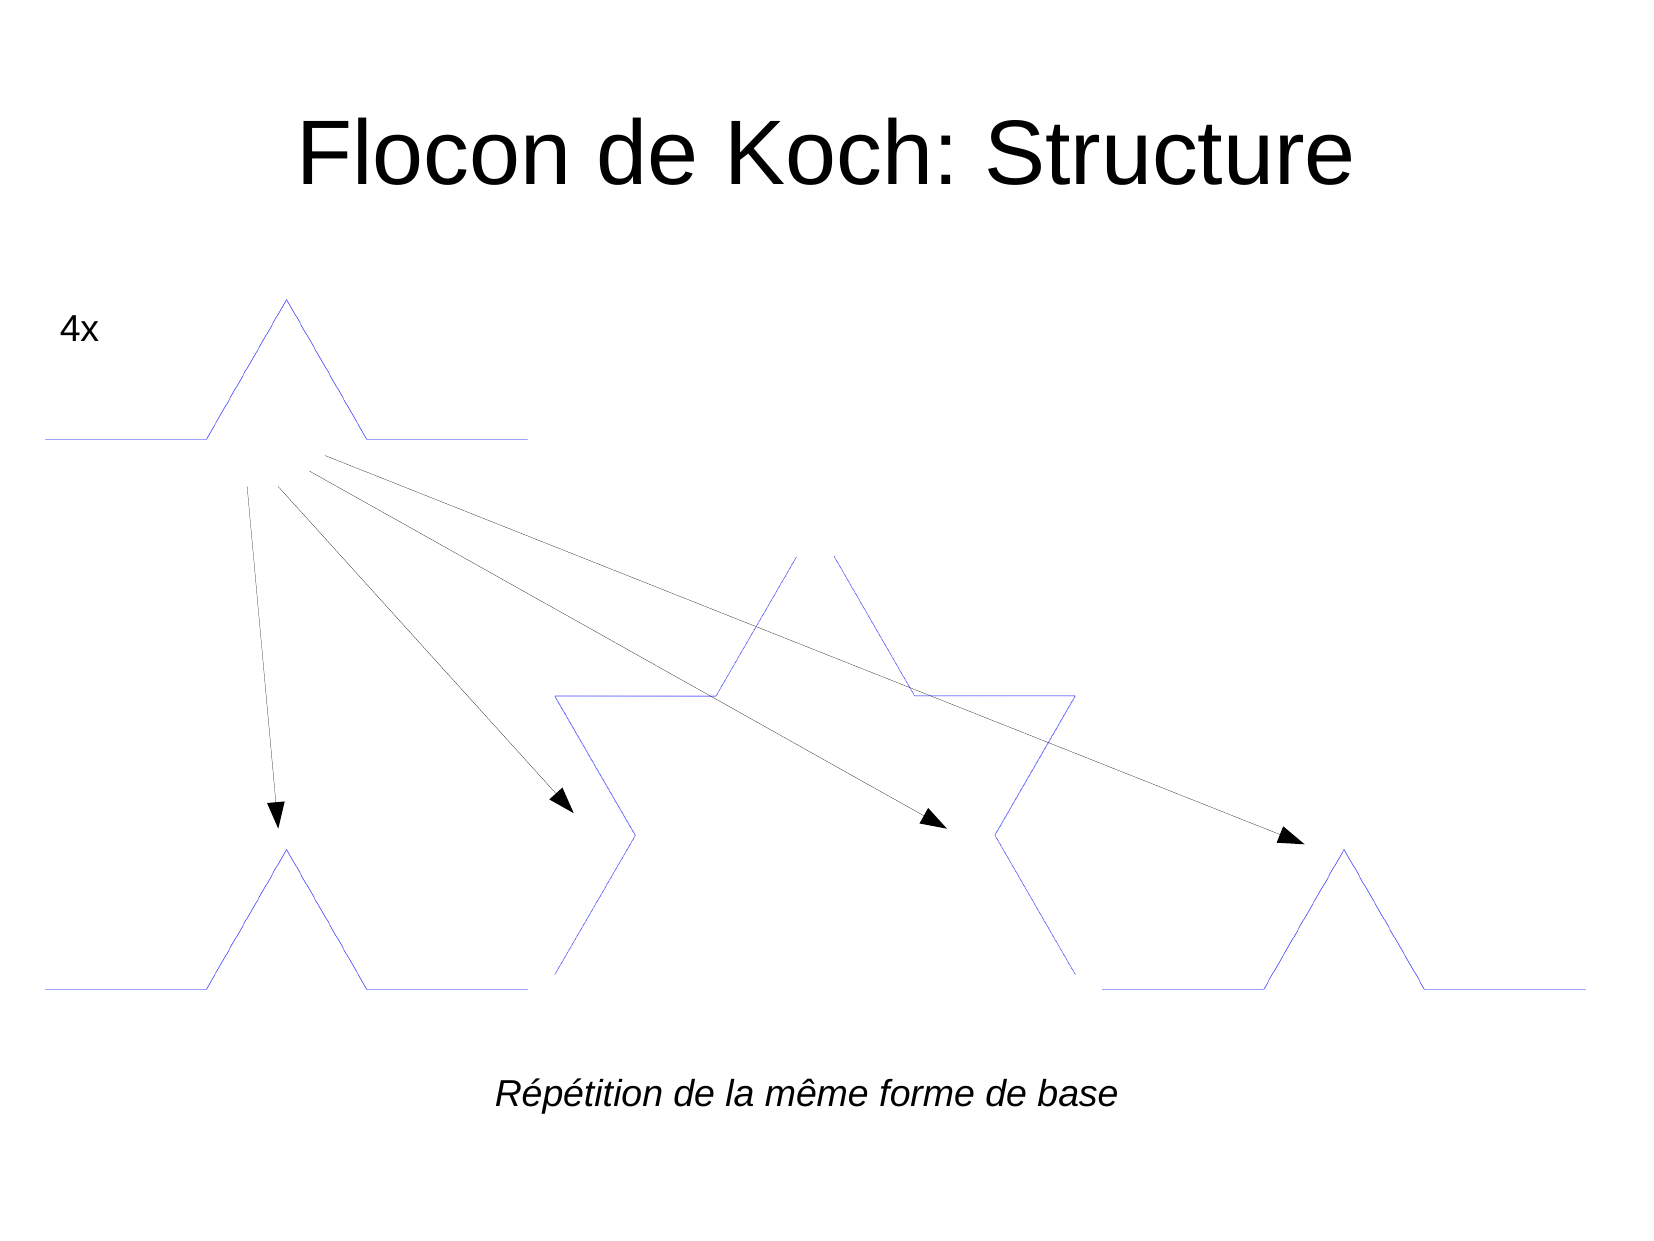

# Flocon de Koch: Structure
4x
Répétition de la même forme de base